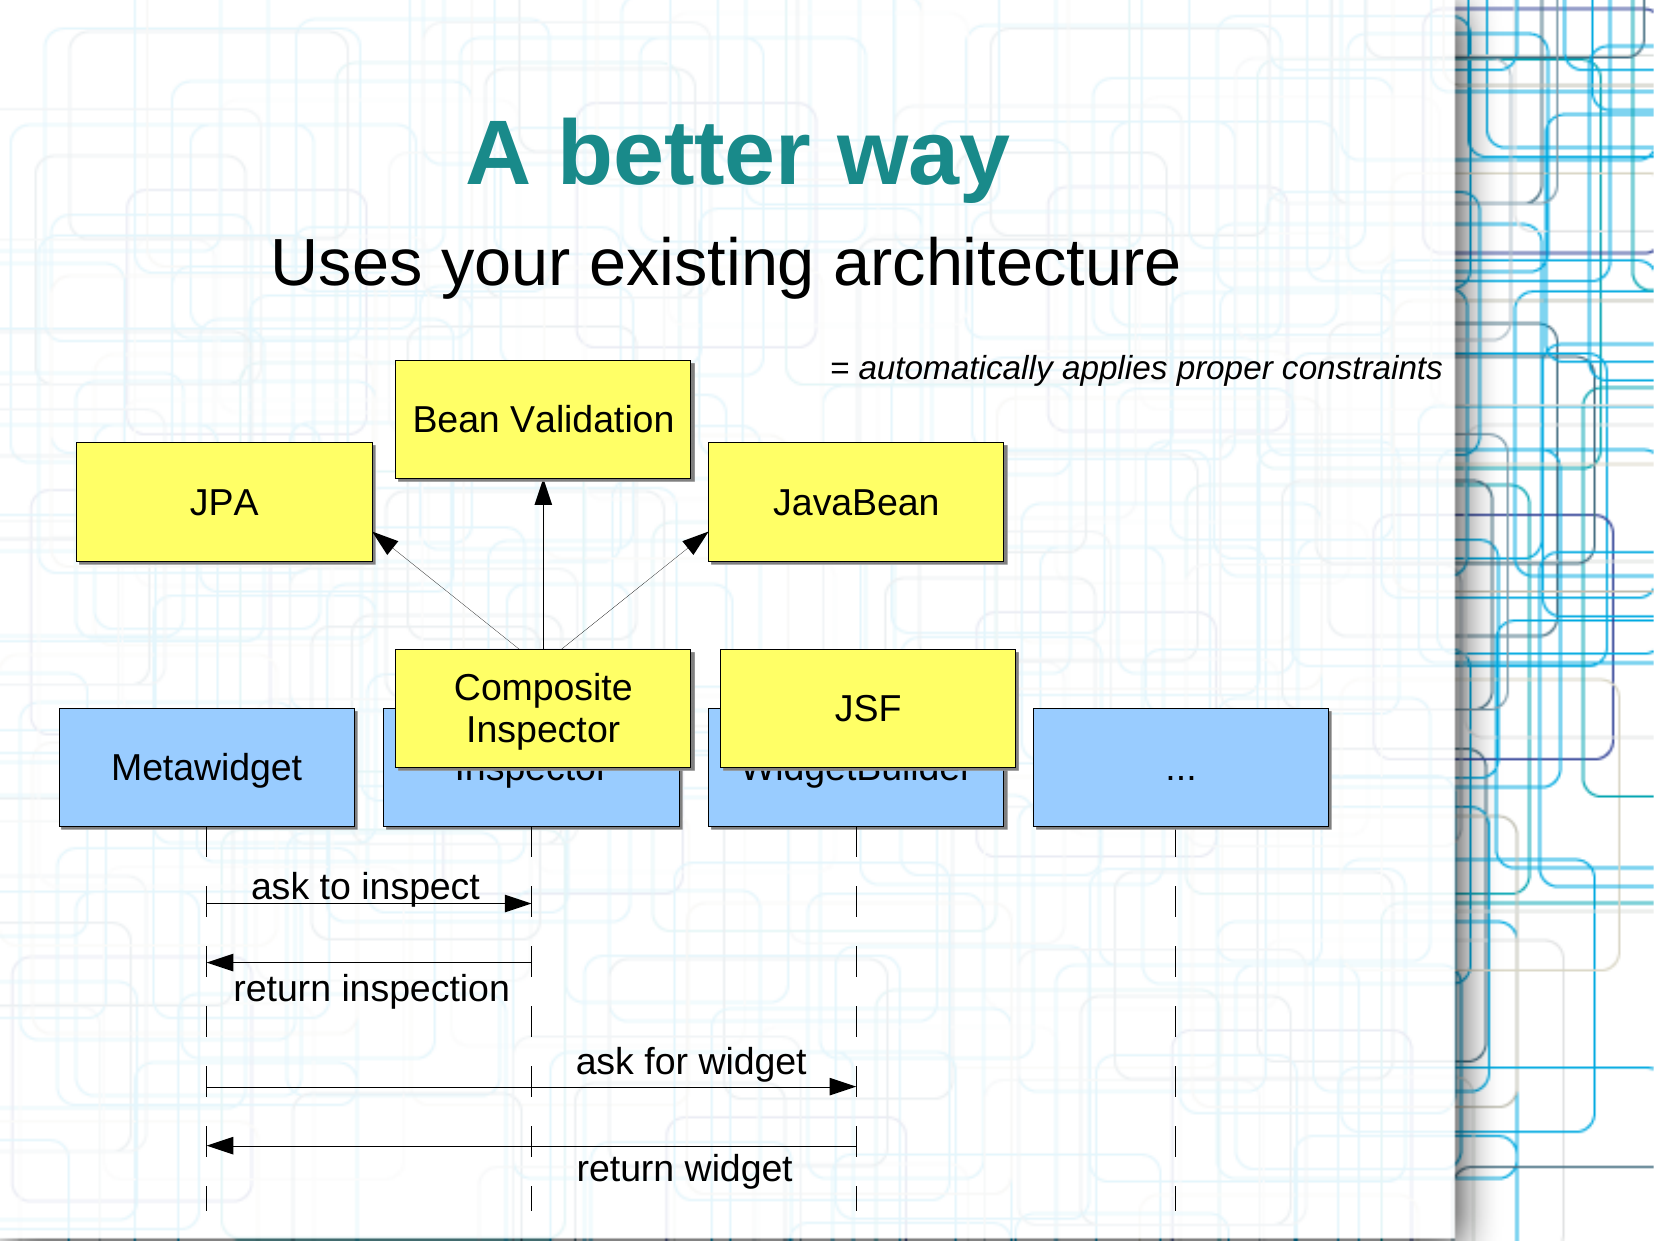

# A better way
Uses your existing architecture
= automatically applies proper constraints
Bean Validation
JPA
JavaBean
Composite
Inspector
JSF
Metawidget
Inspector
WidgetBuilder
...
ask to inspect
return inspection
ask for widget
return widget